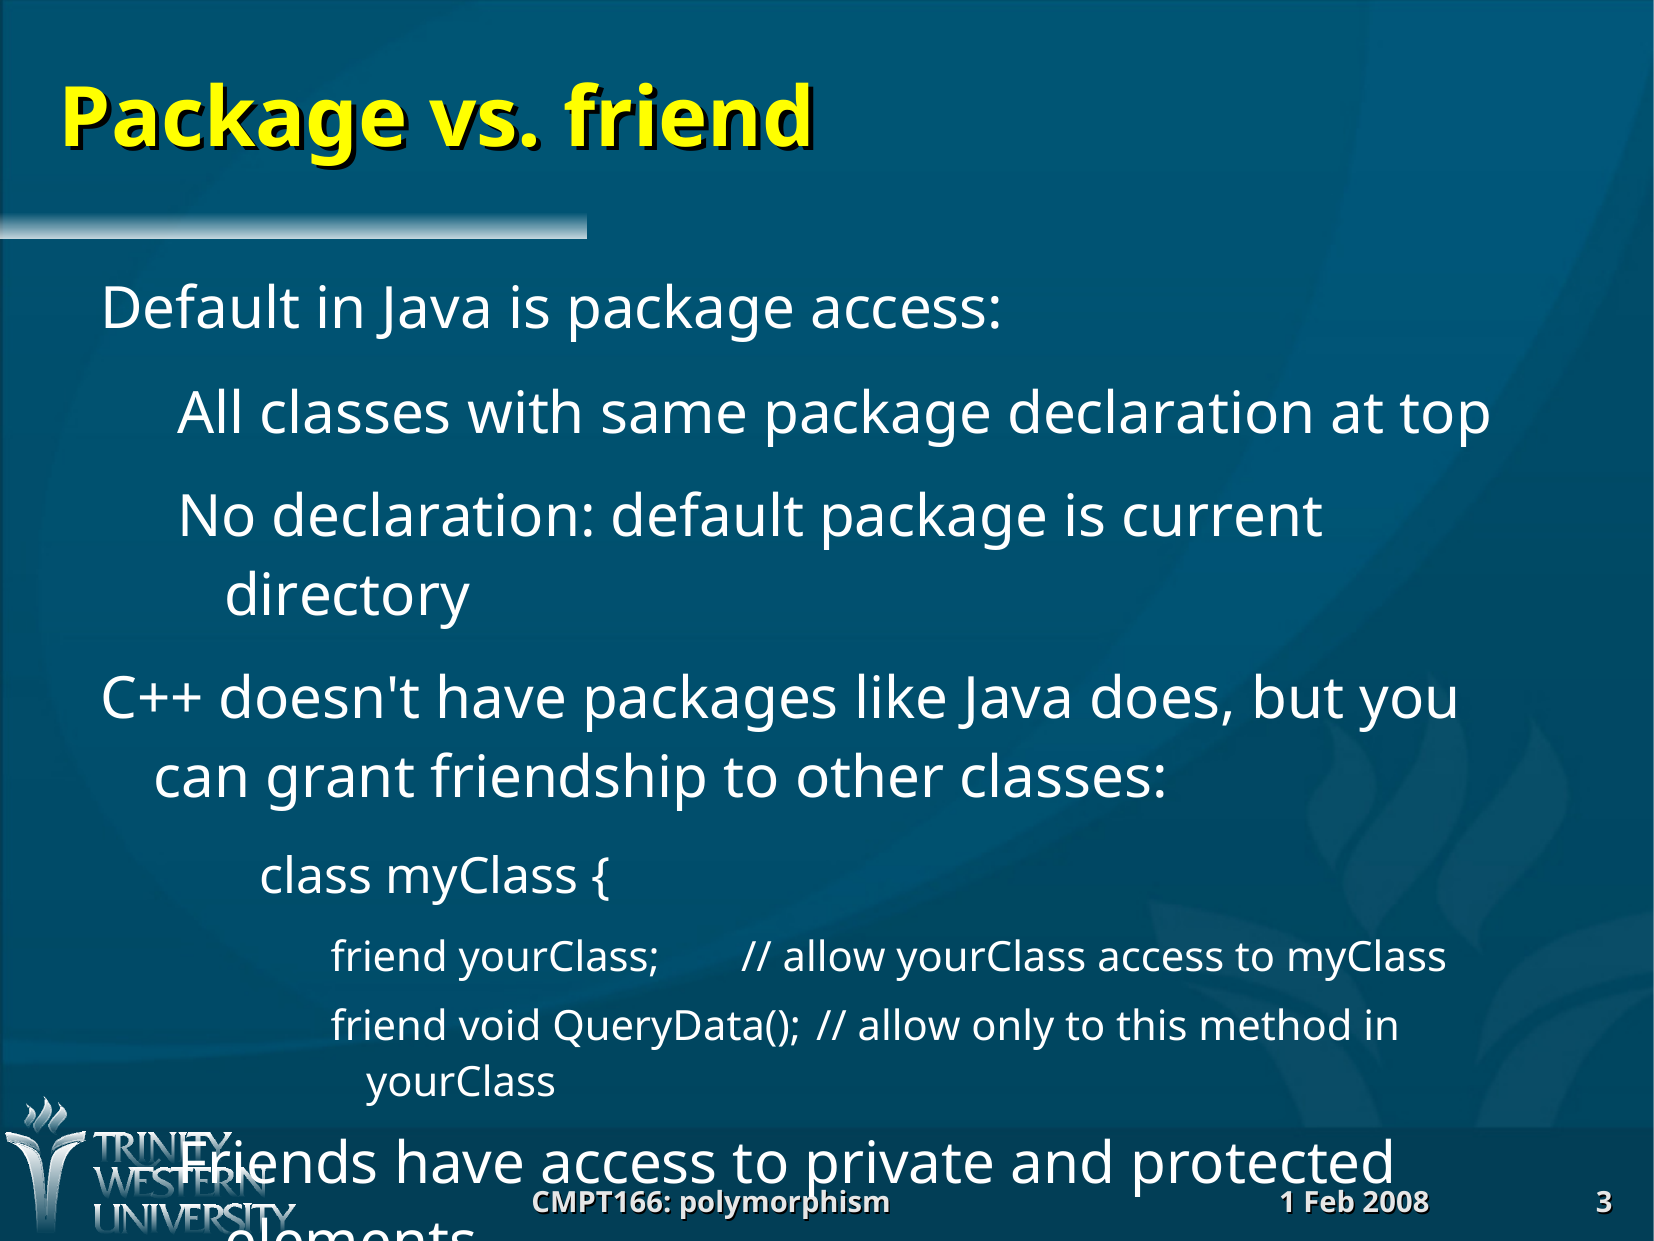

# Package vs. friend
Default in Java is package access:
All classes with same package declaration at top
No declaration: default package is current directory
C++ doesn't have packages like Java does, but you can grant friendship to other classes:
class myClass {
friend yourClass;		// allow yourClass access to myClass
friend void QueryData();	// allow only to this method in yourClass
Friends have access to private and protected elements
Most people frown on friending (breaks security)
CMPT166: polymorphism
1 Feb 2008
3